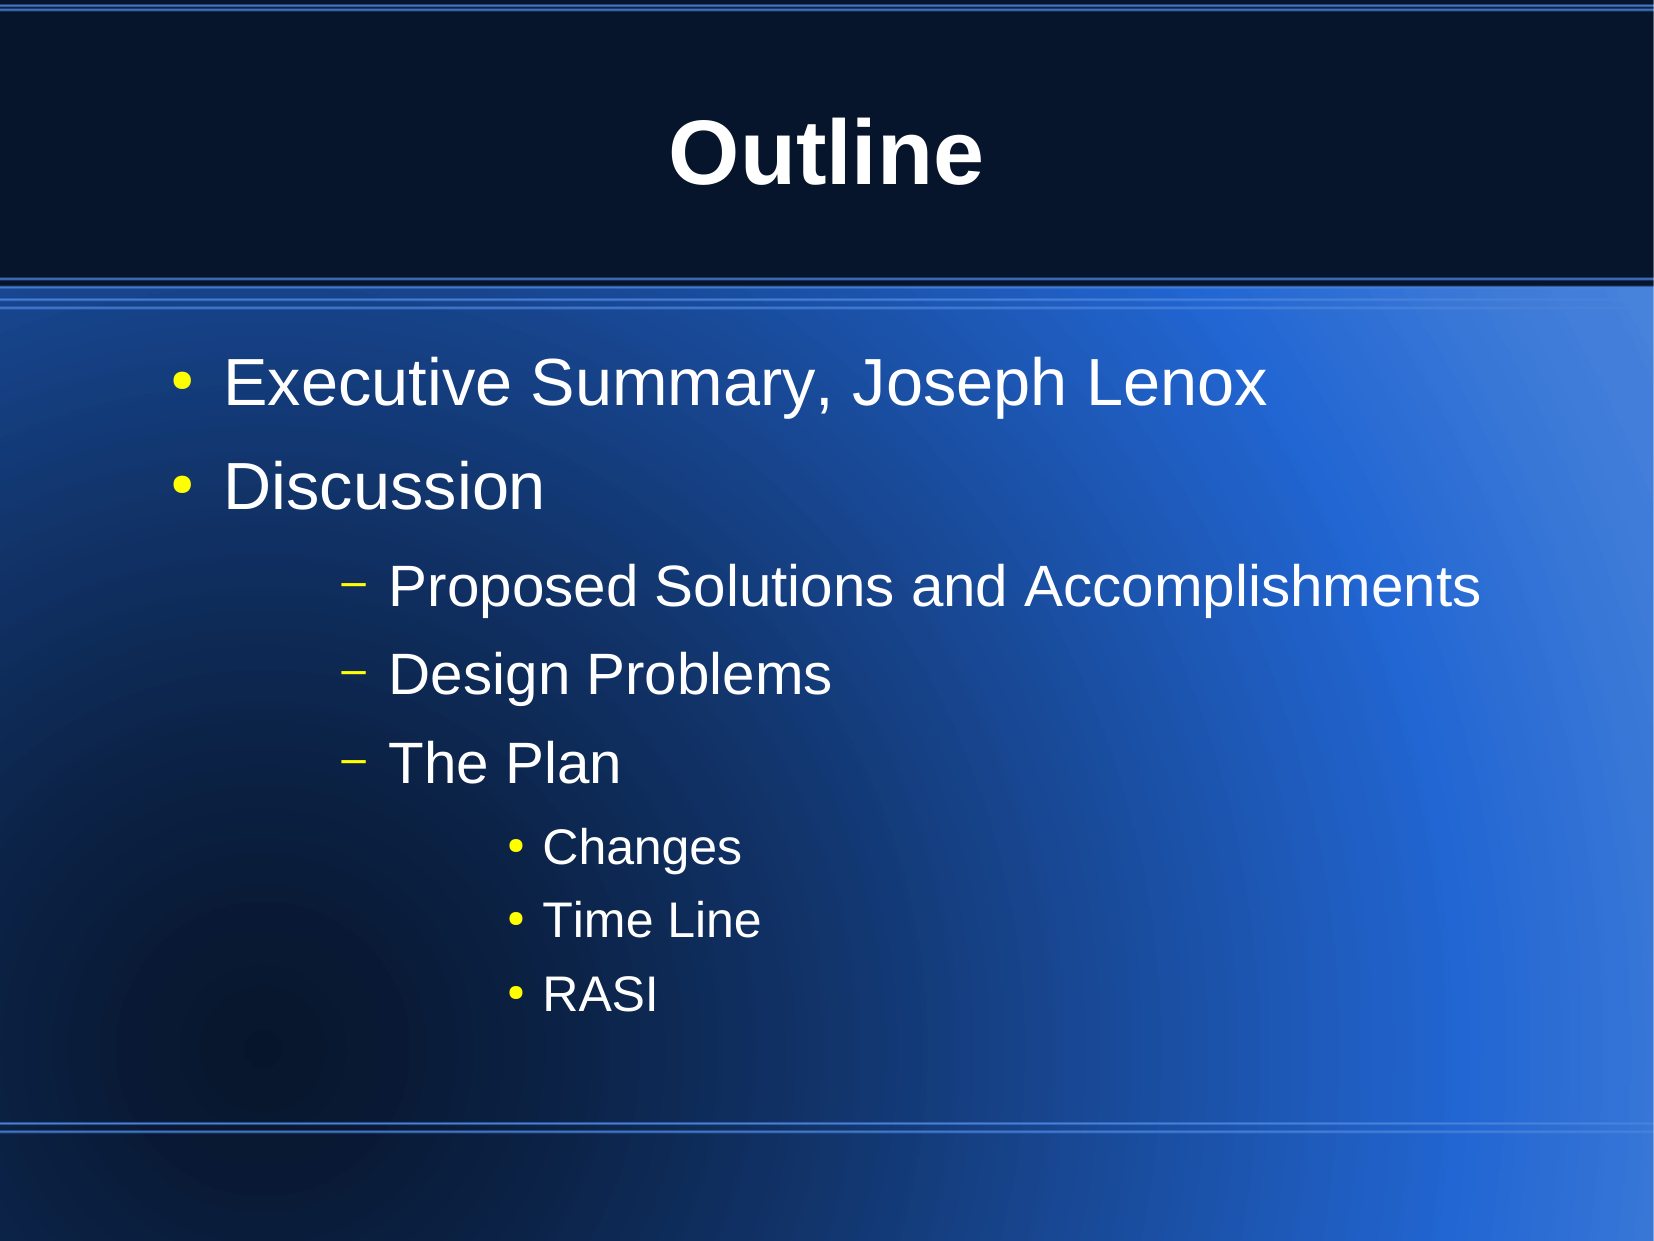

# Outline
Executive Summary, Joseph Lenox
Discussion
Proposed Solutions and Accomplishments
Design Problems
The Plan
Changes
Time Line
RASI